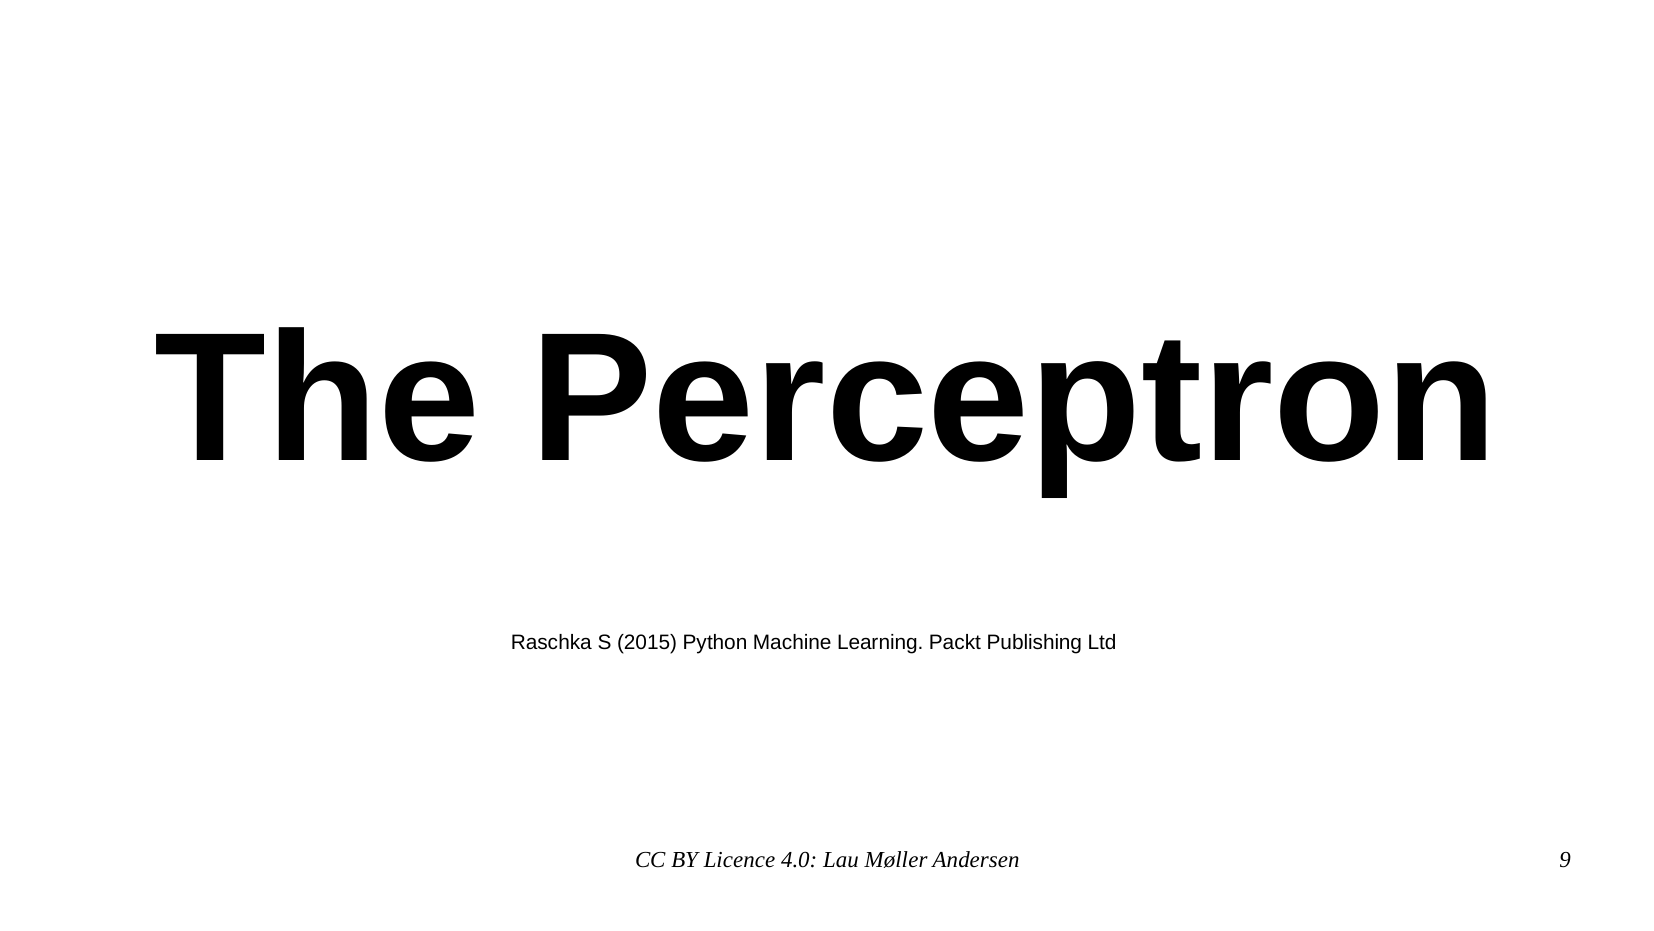

# The Perceptron
Raschka S (2015) Python Machine Learning. Packt Publishing Ltd
CC BY Licence 4.0: Lau Møller Andersen
9